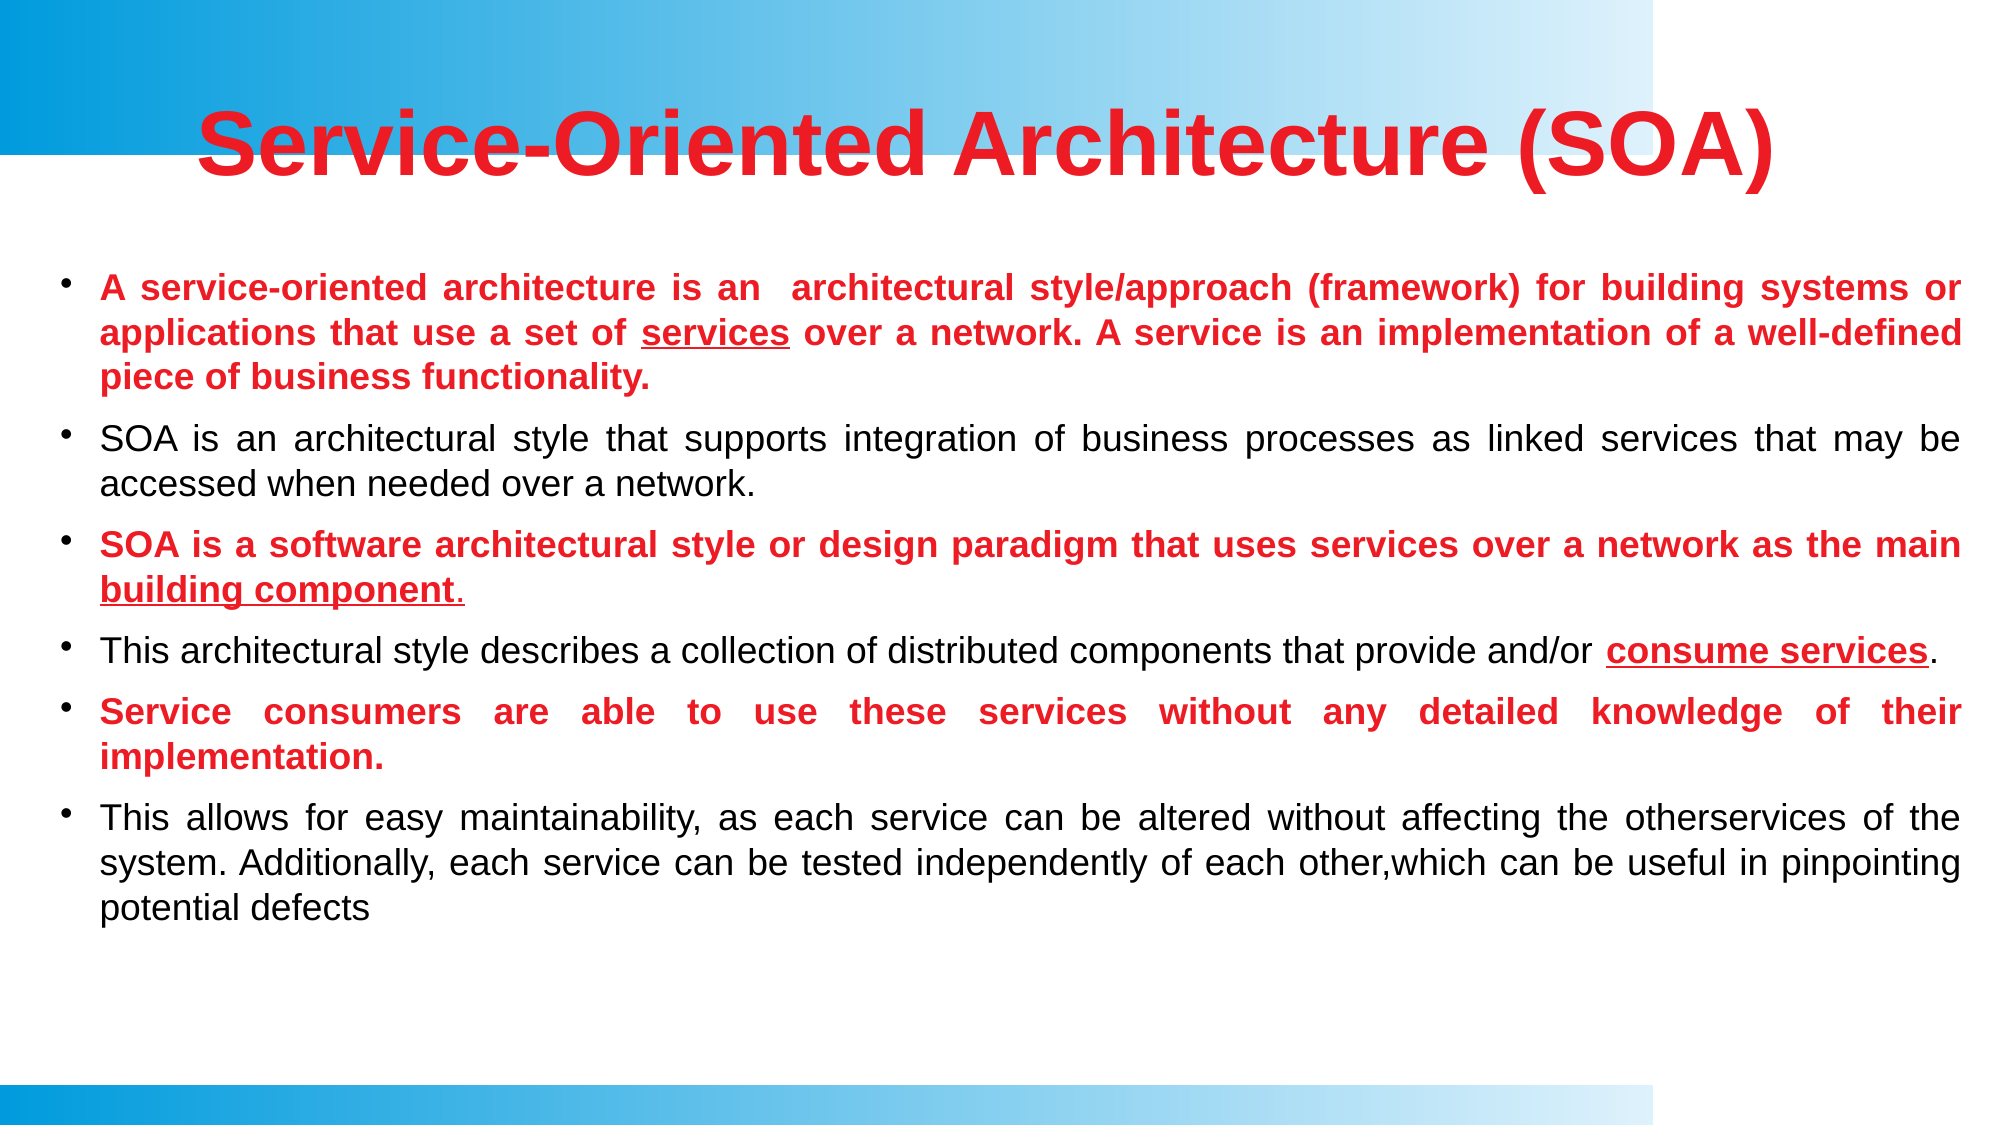

# Service-Oriented Architecture (SOA)
A service-oriented architecture is an architectural style/approach (framework) for building systems or applications that use a set of services over a network. A service is an implementation of a well-defined piece of business functionality.
SOA is an architectural style that supports integration of business processes as linked services that may be accessed when needed over a network.
SOA is a software architectural style or design paradigm that uses services over a network as the main building component.
This architectural style describes a collection of distributed components that provide and/or consume services.
Service consumers are able to use these services without any detailed knowledge of their implementation.
This allows for easy maintainability, as each service can be altered without affecting the otherservices of the system. Additionally, each service can be tested independently of each other,which can be useful in pinpointing potential defects